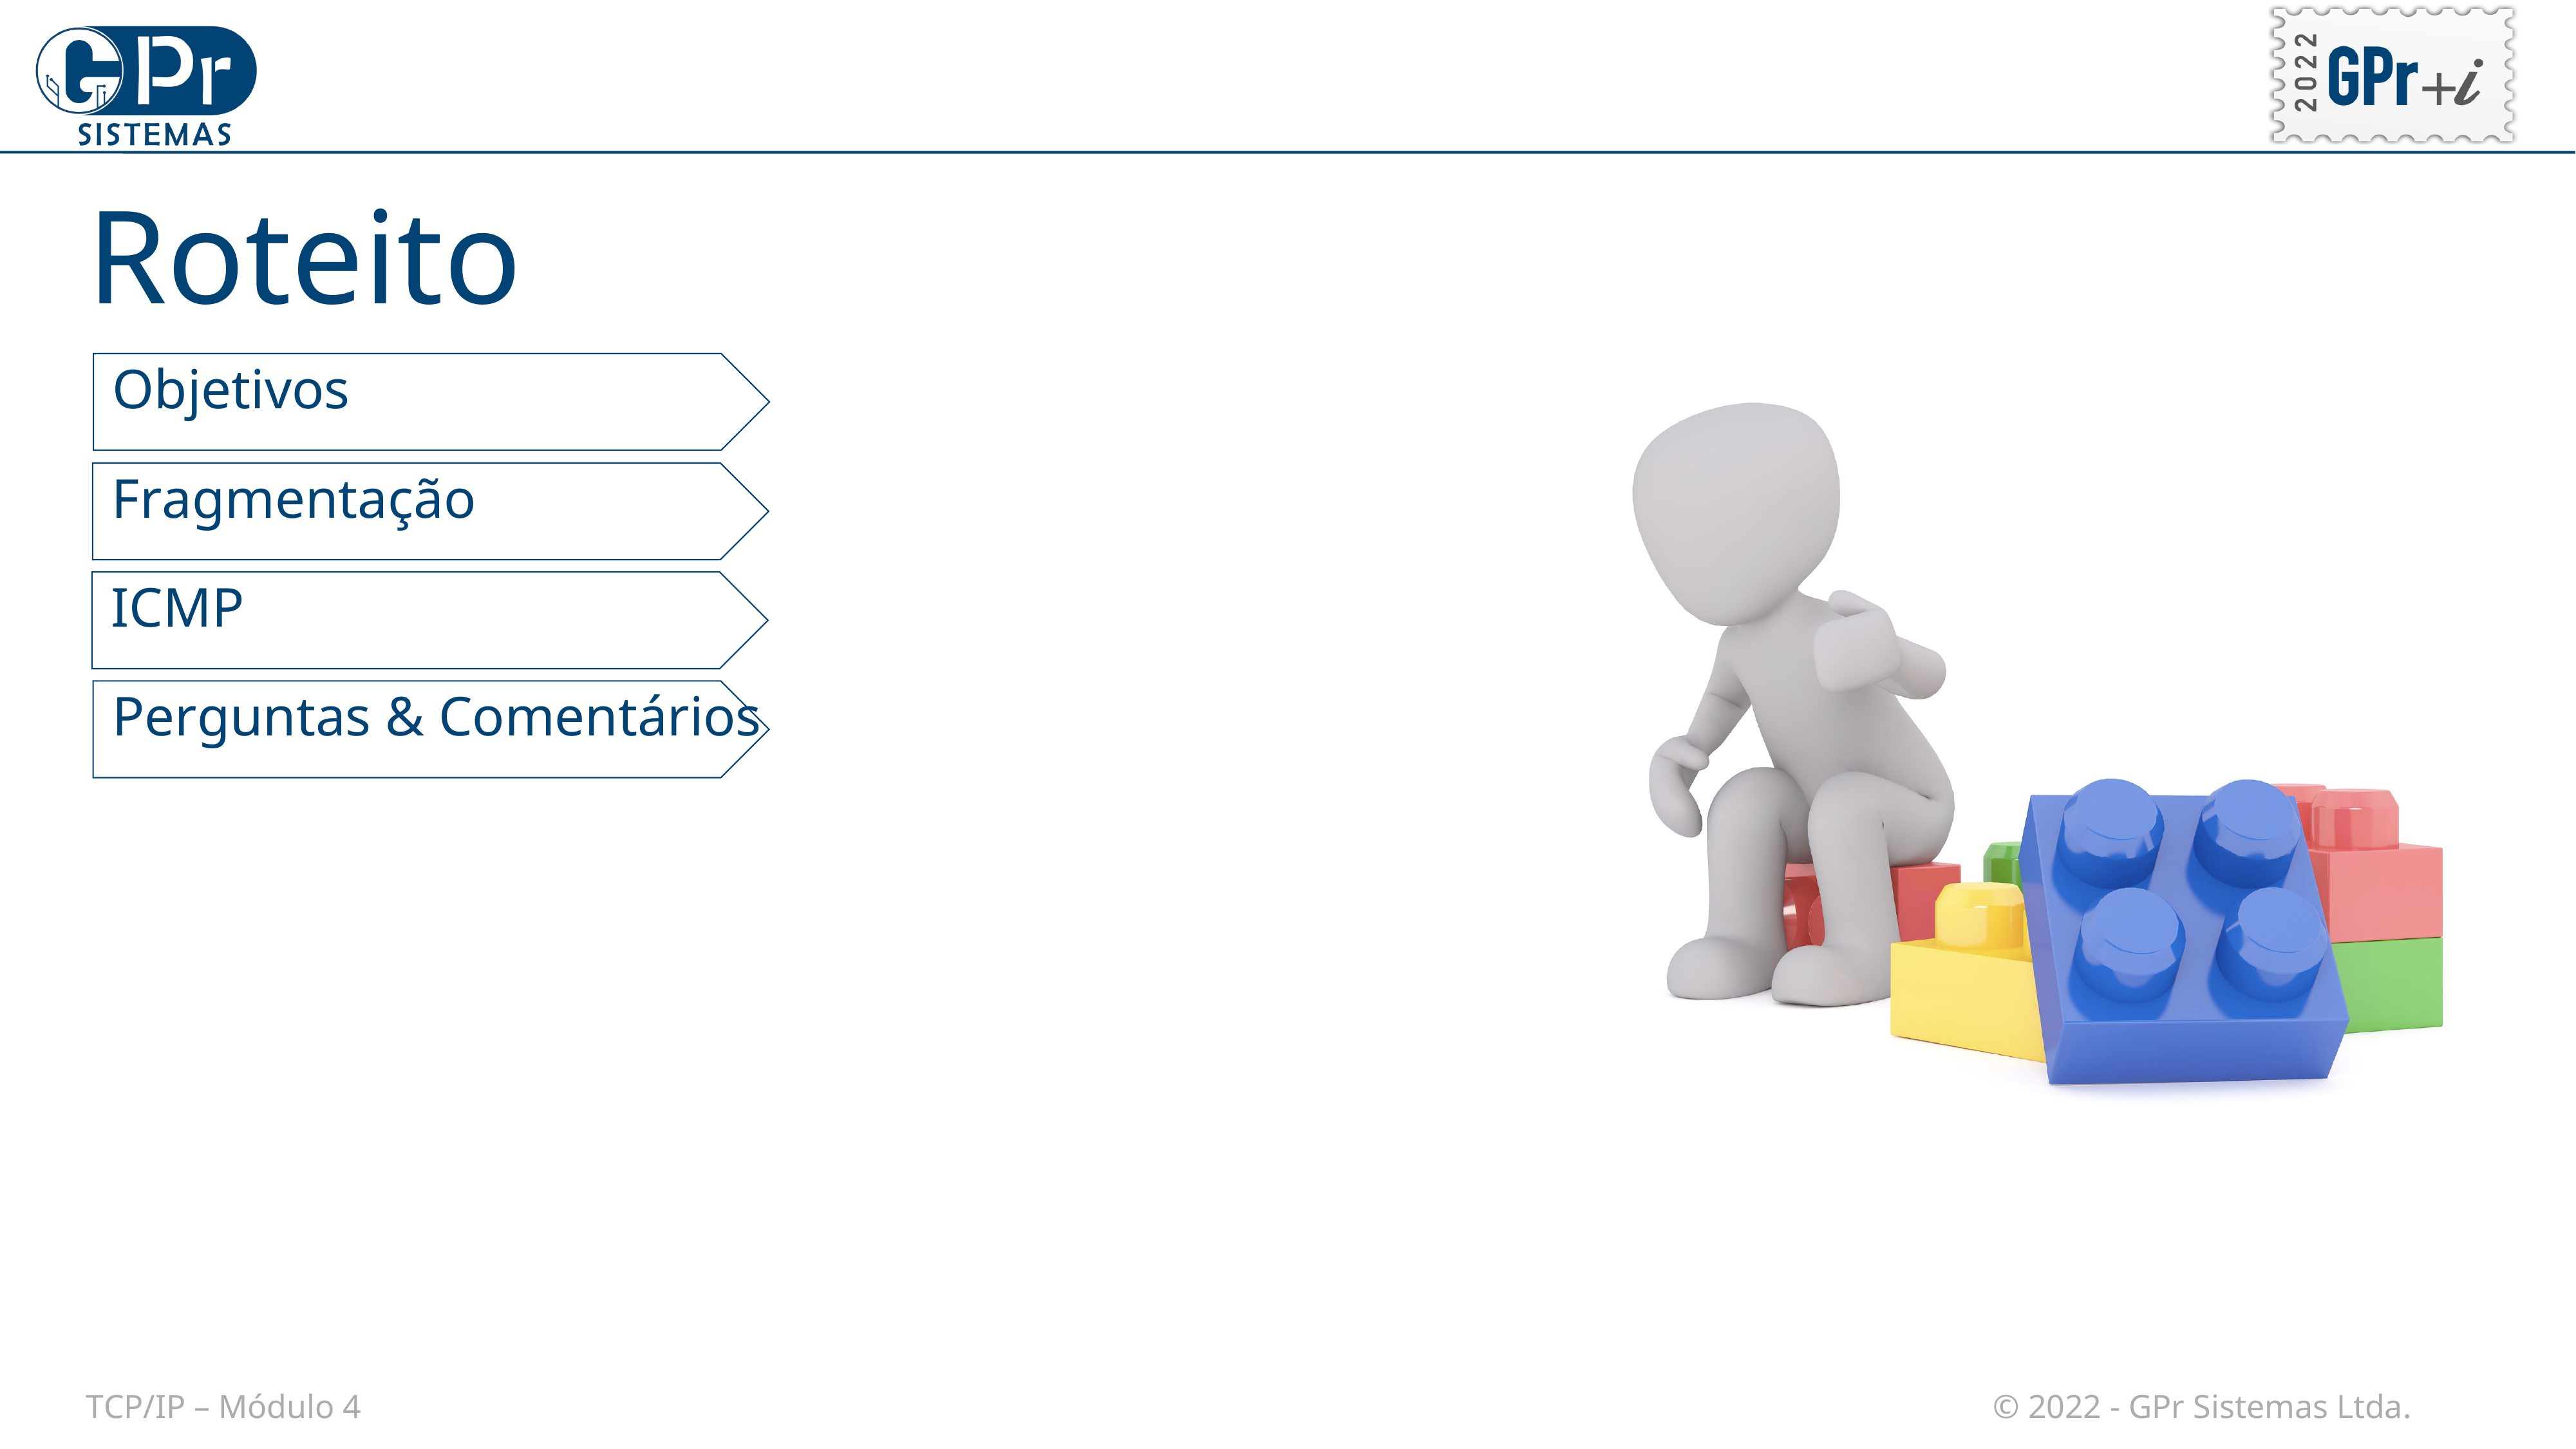

Roteito
Objetivos
Fragmentação
ICMP
Perguntas & Comentários